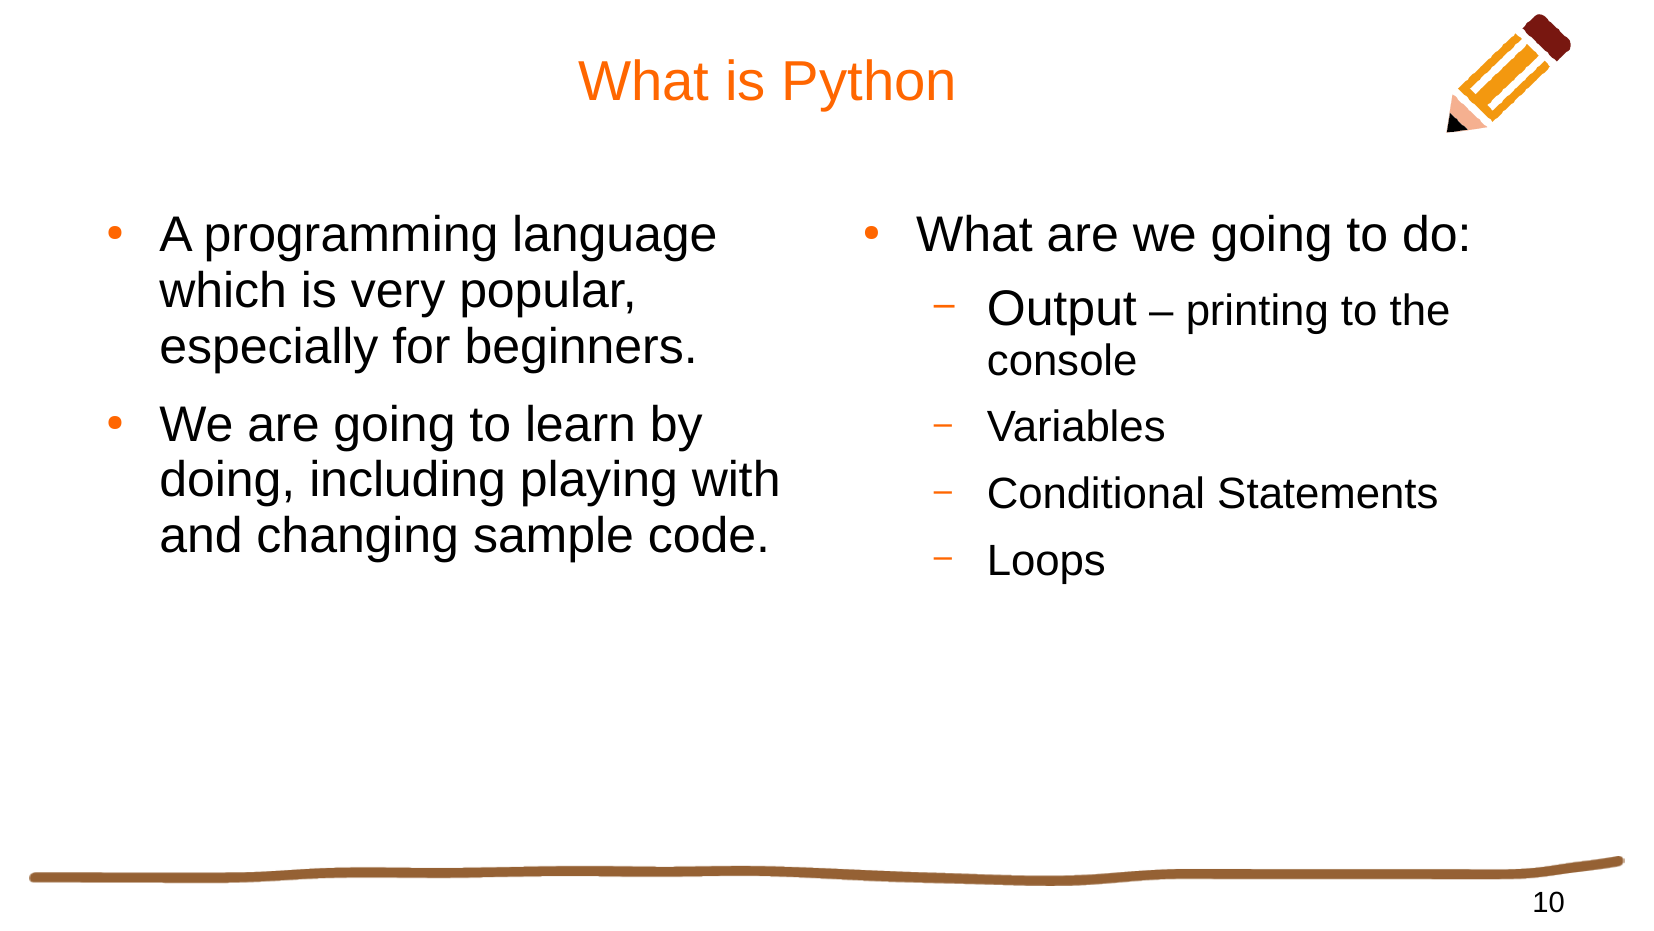

# What is Python
A programming language which is very popular, especially for beginners.
We are going to learn by doing, including playing with and changing sample code.
What are we going to do:
Output – printing to the console
Variables
Conditional Statements
Loops
10